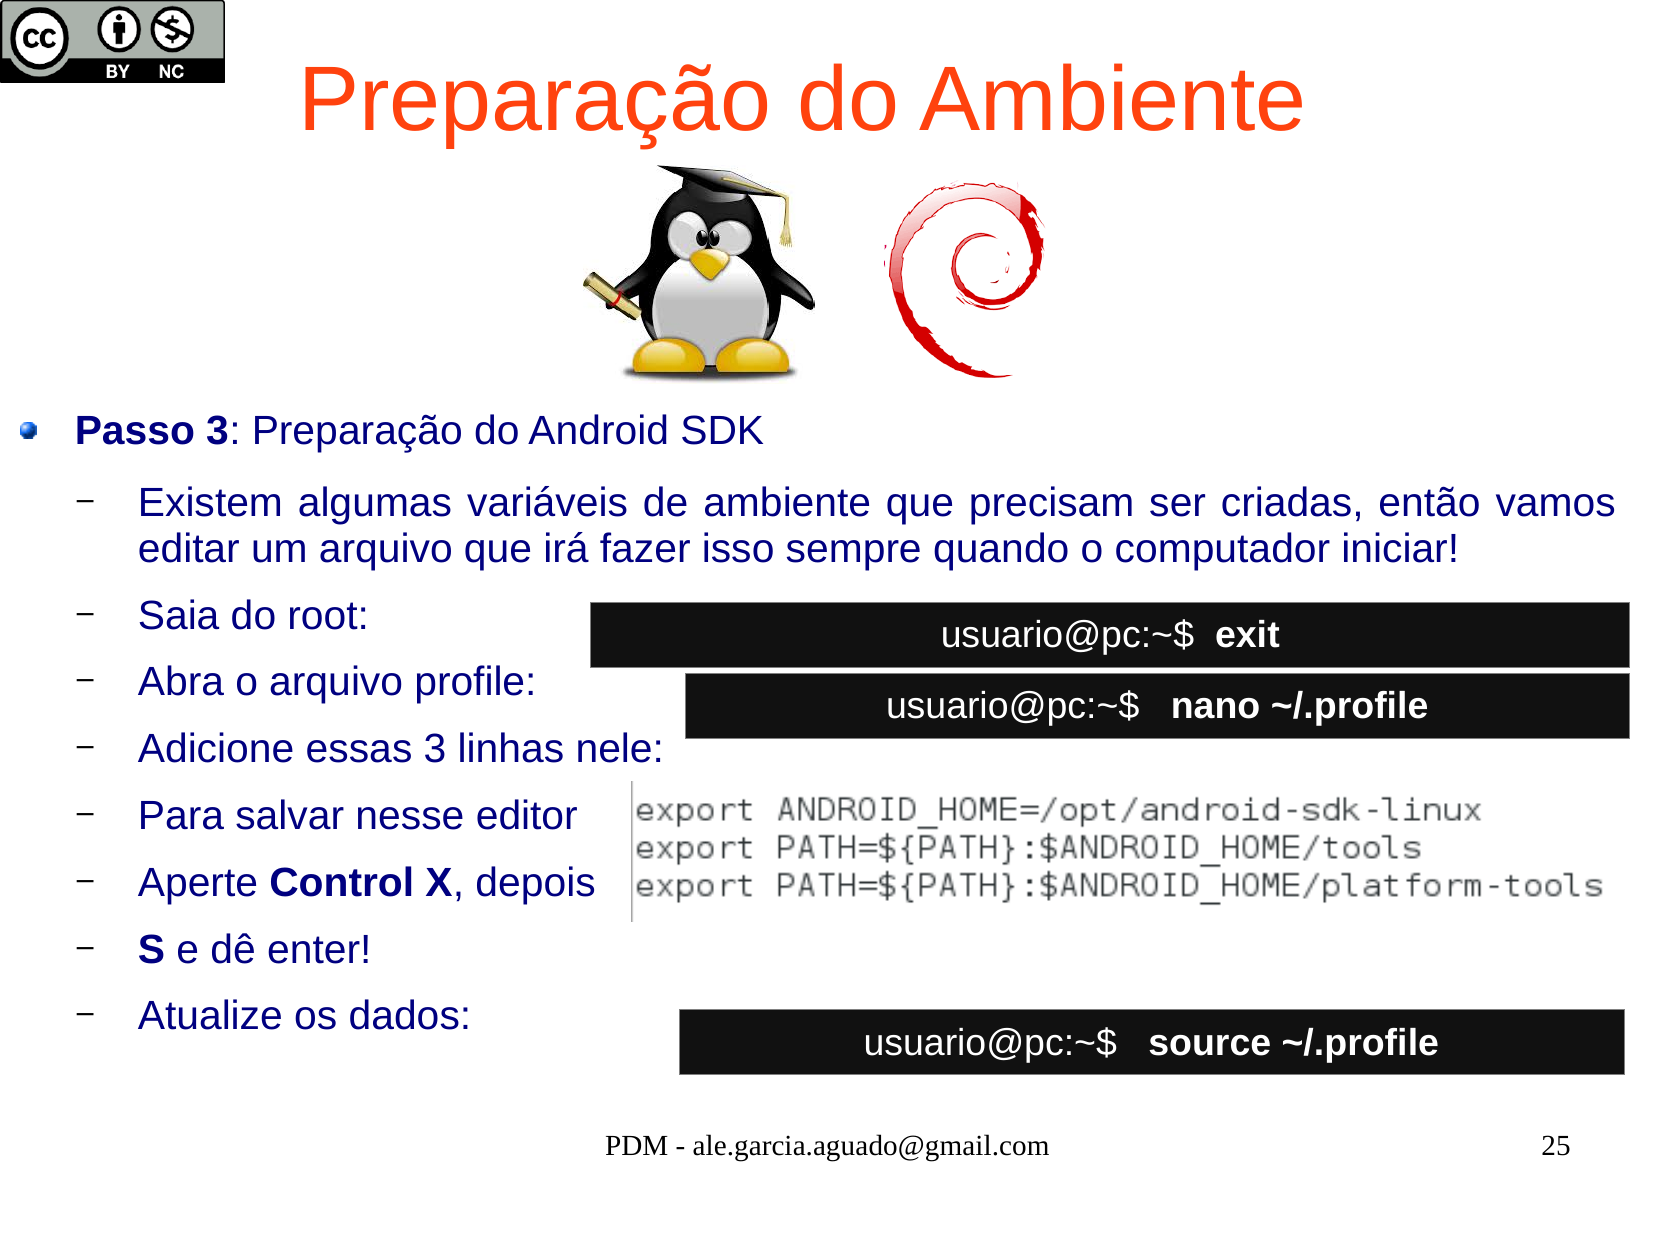

# Preparação do Ambiente
Passo 3: Preparação do Android SDK
Existem algumas variáveis de ambiente que precisam ser criadas, então vamos editar um arquivo que irá fazer isso sempre quando o computador iniciar!
Saia do root:
Abra o arquivo profile:
Adicione essas 3 linhas nele:
Para salvar nesse editor
Aperte Control X, depois
S e dê enter!
Atualize os dados:
usuario@pc:~$ exit
usuario@pc:~$ nano ~/.profile
usuario@pc:~$ source ~/.profile
PDM - ale.garcia.aguado@gmail.com
25